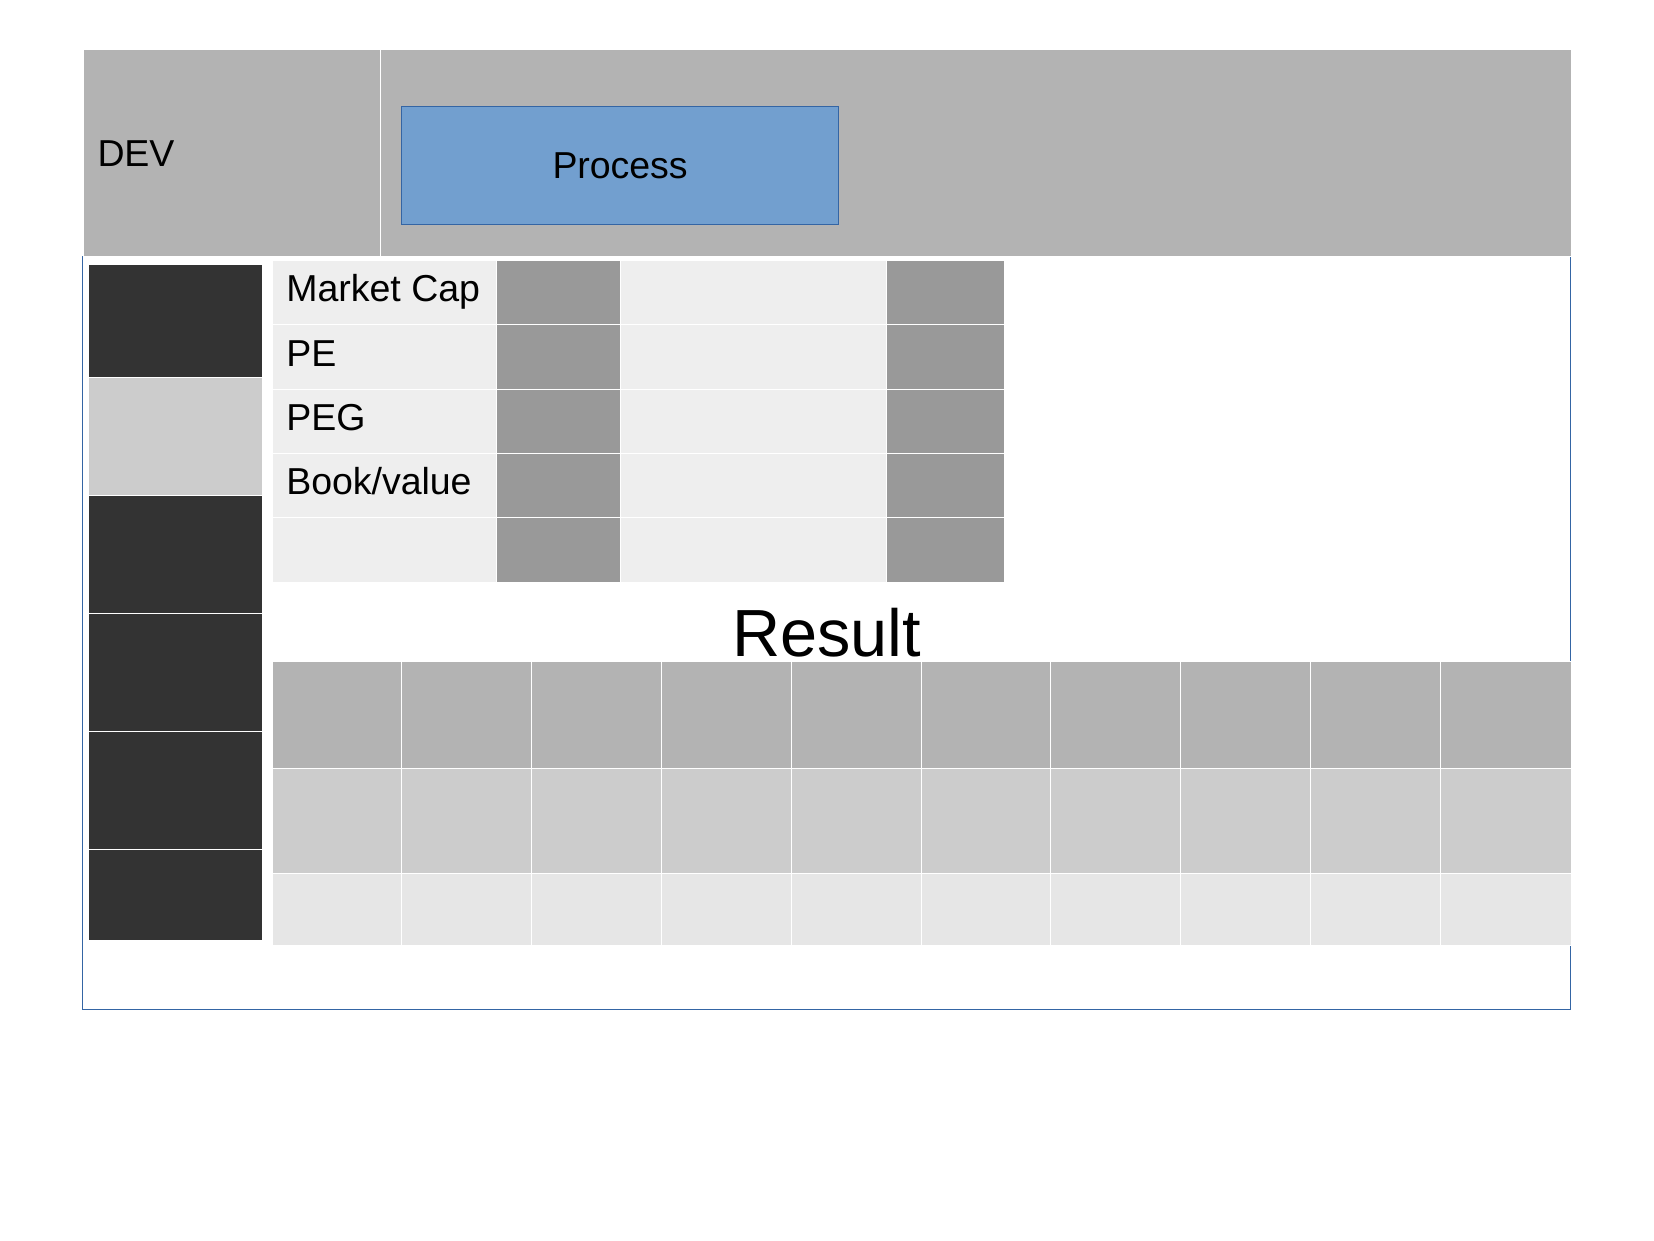

#
| DEV | |
| --- | --- |
Process
Result
| Market Cap | | | |
| --- | --- | --- | --- |
| PE | | | |
| PEG | | | |
| Book/value | | | |
| | | | |
| |
| --- |
| |
| |
| |
| |
| |
| | | | | | | | | | |
| --- | --- | --- | --- | --- | --- | --- | --- | --- | --- |
| | | | | | | | | | |
| | | | | | | | | | |